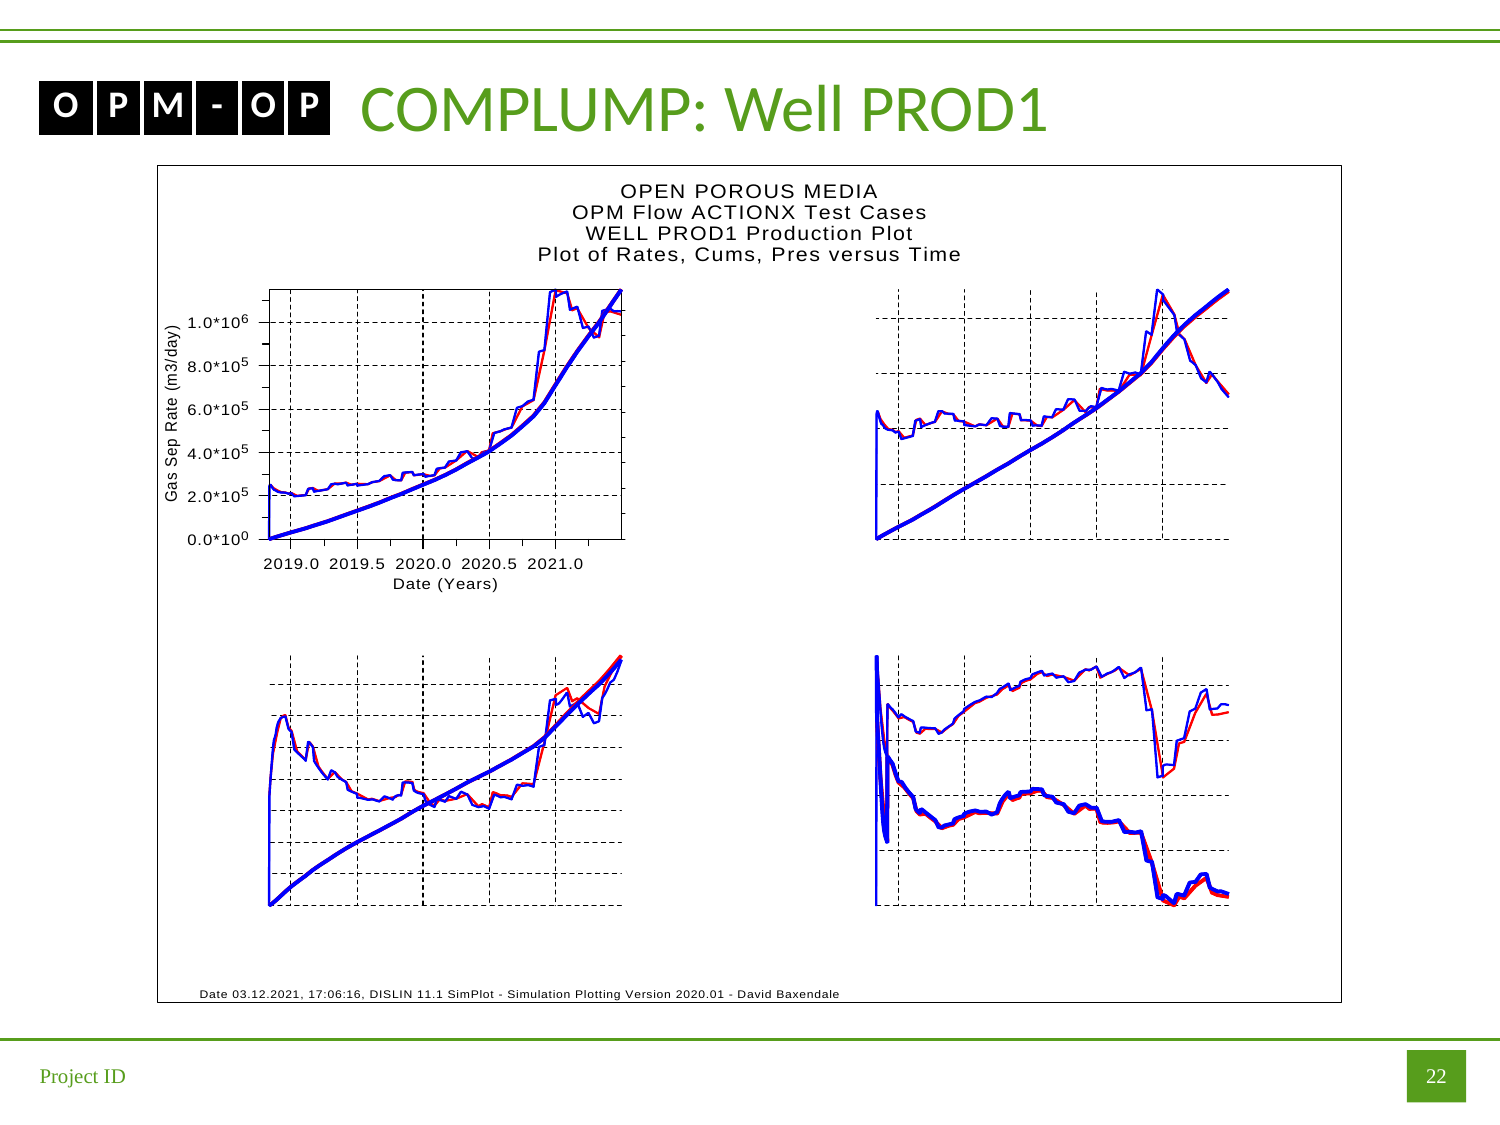

# COMPLUMP: Well PROD1
Project ID
22